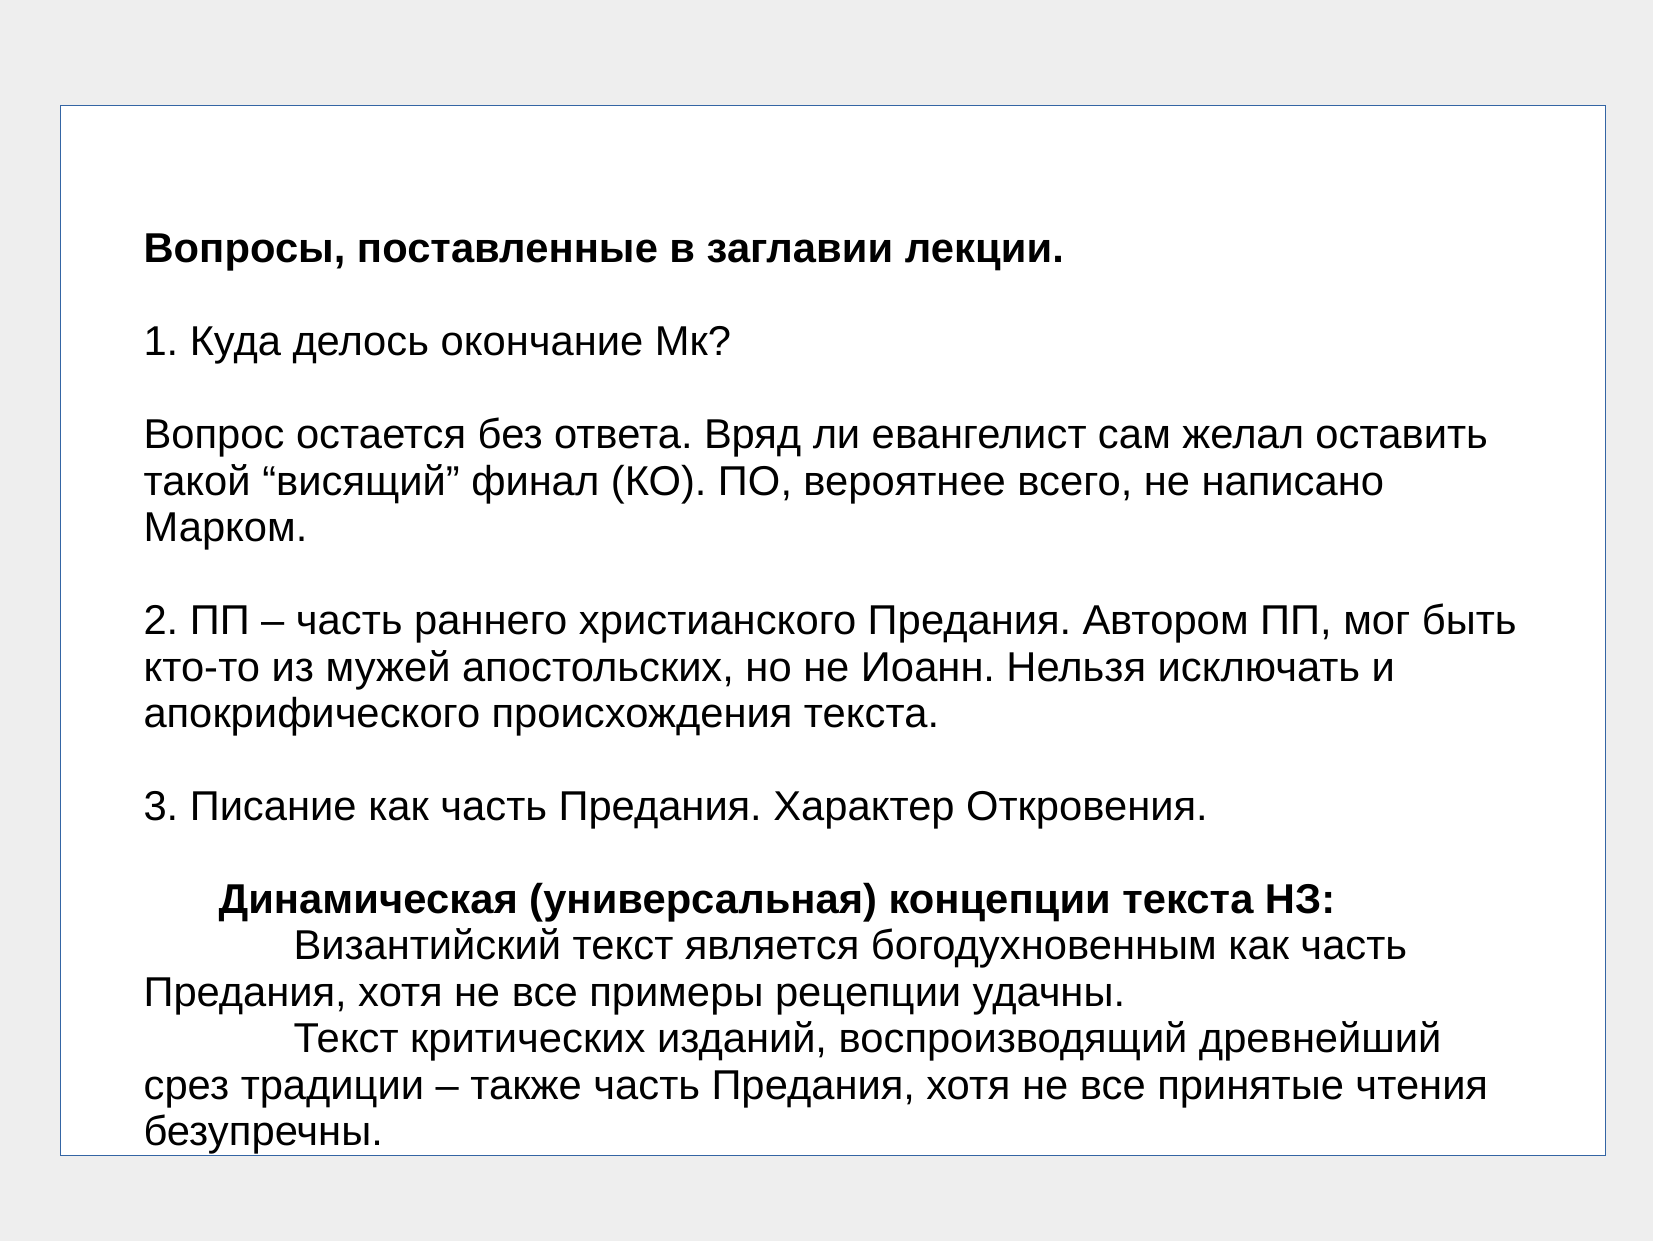

# Вопросы, поставленные в заглавии лекции.
1. Куда делось окончание Мк?
Вопрос остается без ответа. Вряд ли евангелист сам желал оставить такой “висящий” финал (КО). ПО, вероятнее всего, не написано Марком.
2. ПП – часть раннего христианского Предания. Автором ПП, мог быть кто-то из мужей апостольских, но не Иоанн. Нельзя исключать и апокрифического происхождения текста.
3. Писание как часть Предания. Характер Откровения.
	Динамическая (универсальная) концепции текста НЗ:
		Византийский текст является богодухновенным как часть Предания, хотя не все примеры рецепции удачны.
		Текст критических изданий, воспроизводящий древнейший срез традиции – также часть Предания, хотя не все принятые чтения безупречны.